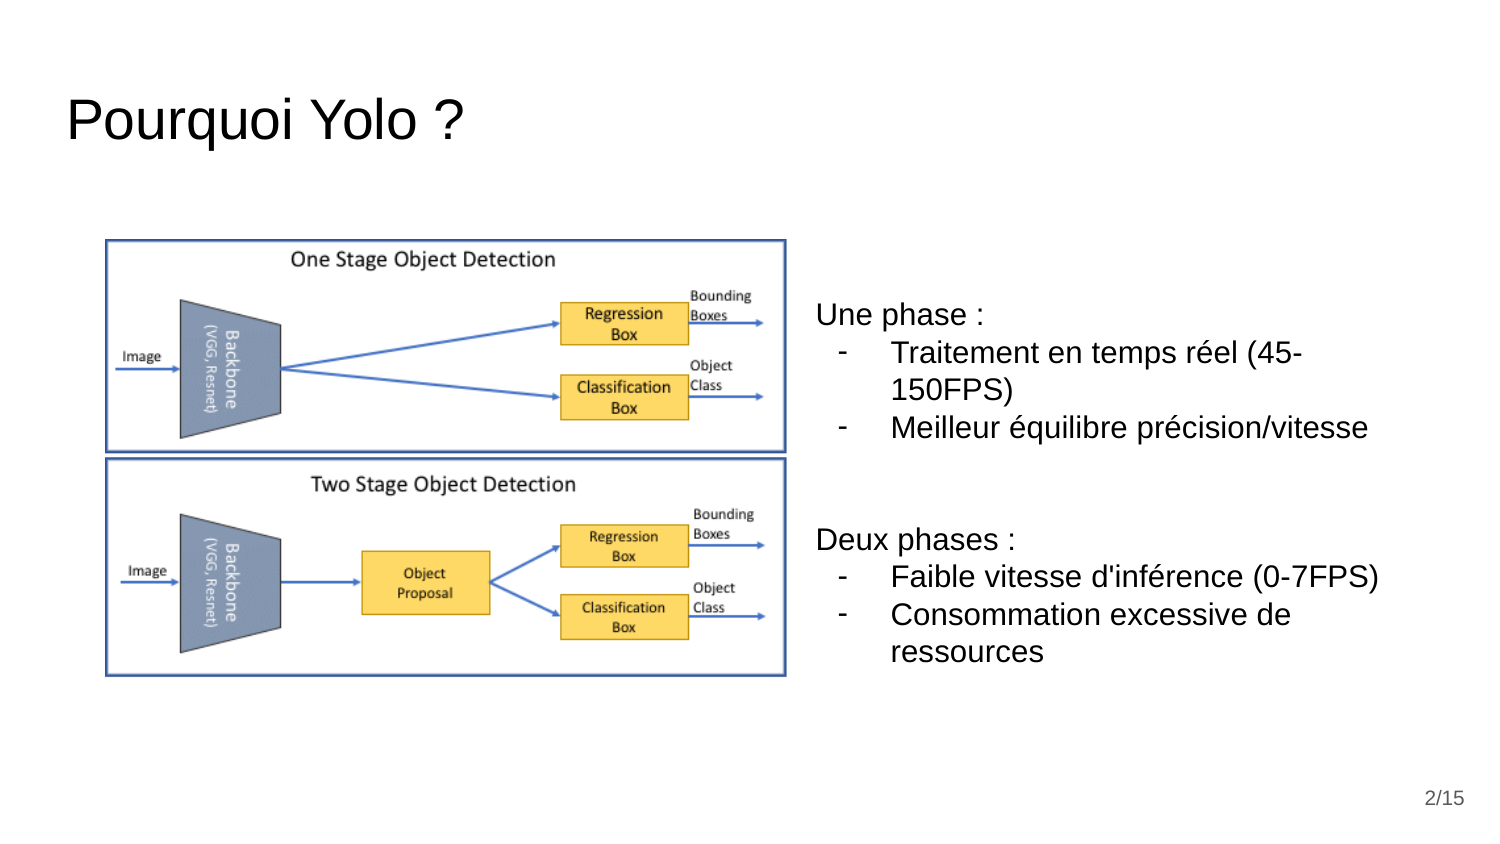

# Pourquoi Yolo ?
Une phase :
Traitement en temps réel (45-150FPS)
Meilleur équilibre précision/vitesse
Deux phases :
Faible vitesse d'inférence (0-7FPS)
Consommation excessive de ressources